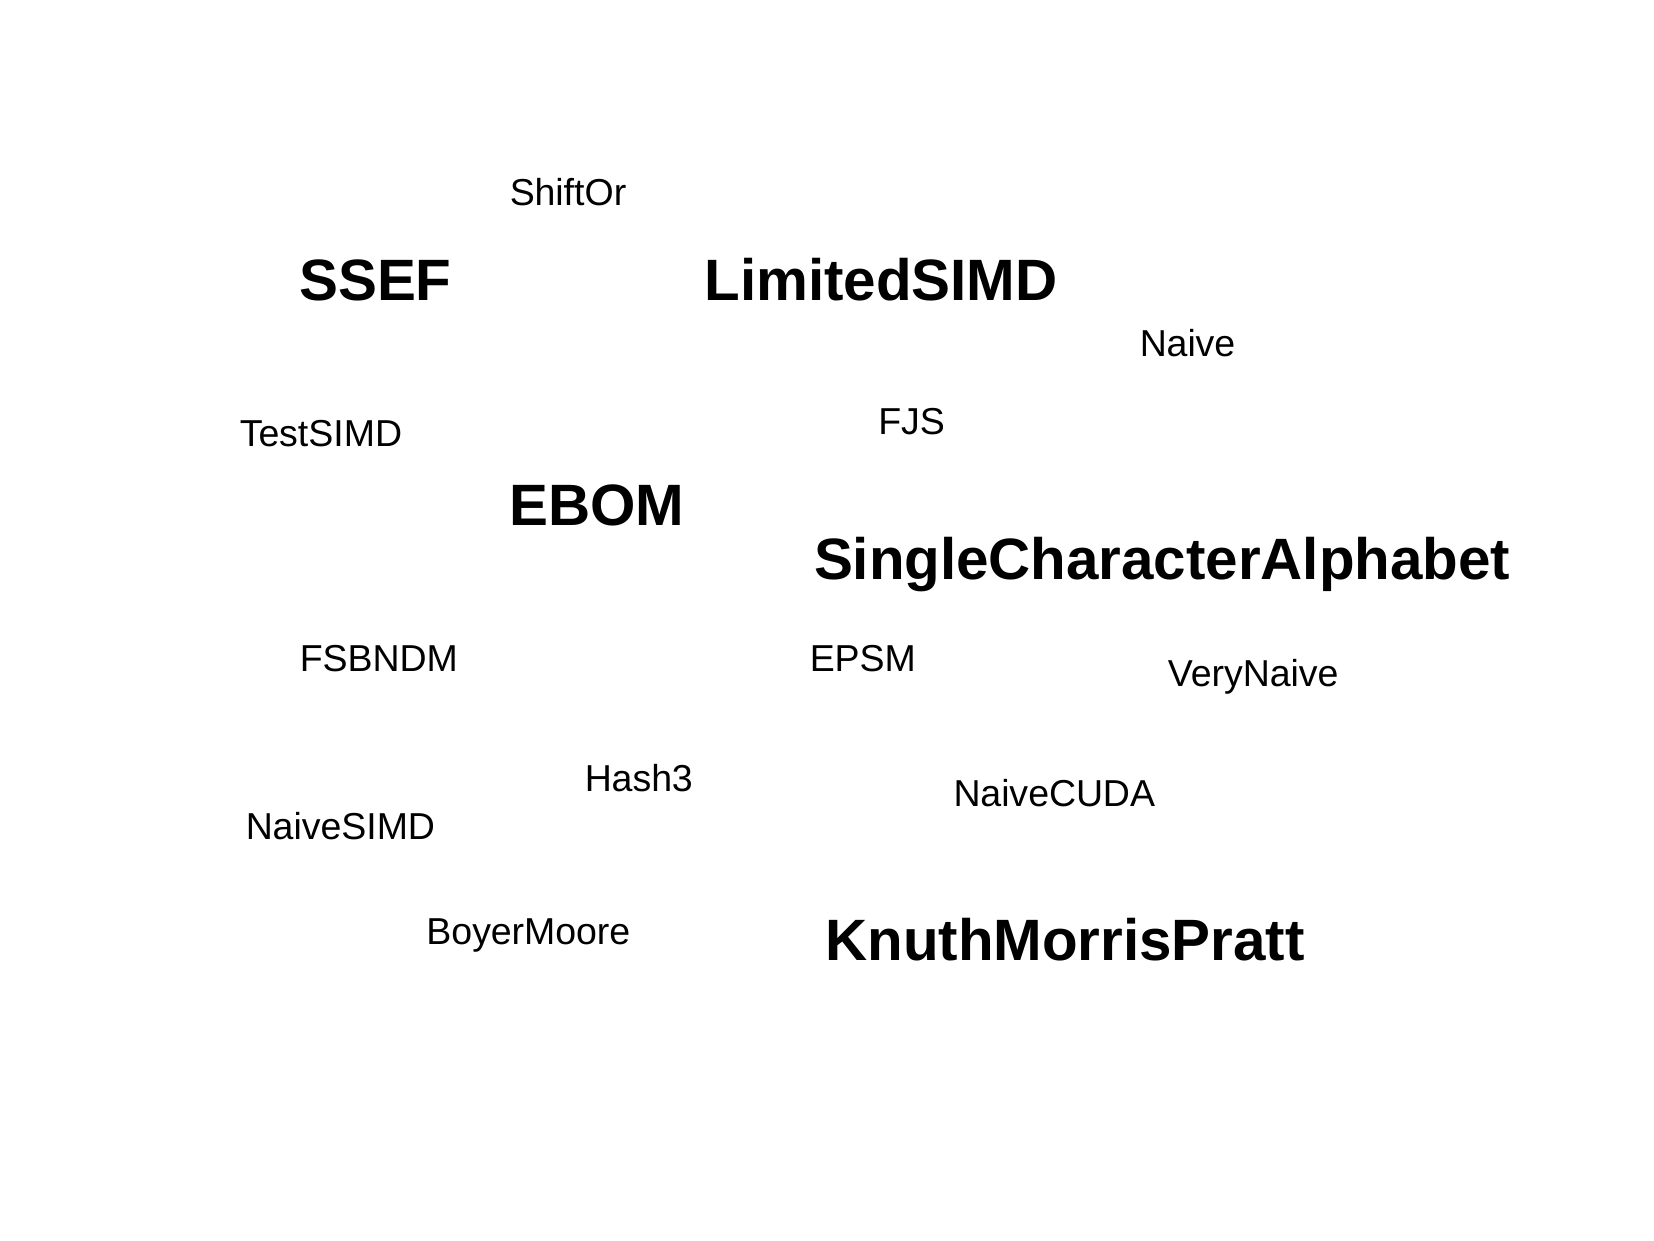

ShiftOr
SSEF
LimitedSIMD
Naive
FJS
TestSIMD
EBOM
SingleCharacterAlphabet
FSBNDM
EPSM
VeryNaive
Hash3
NaiveCUDA
NaiveSIMD
KnuthMorrisPratt
BoyerMoore